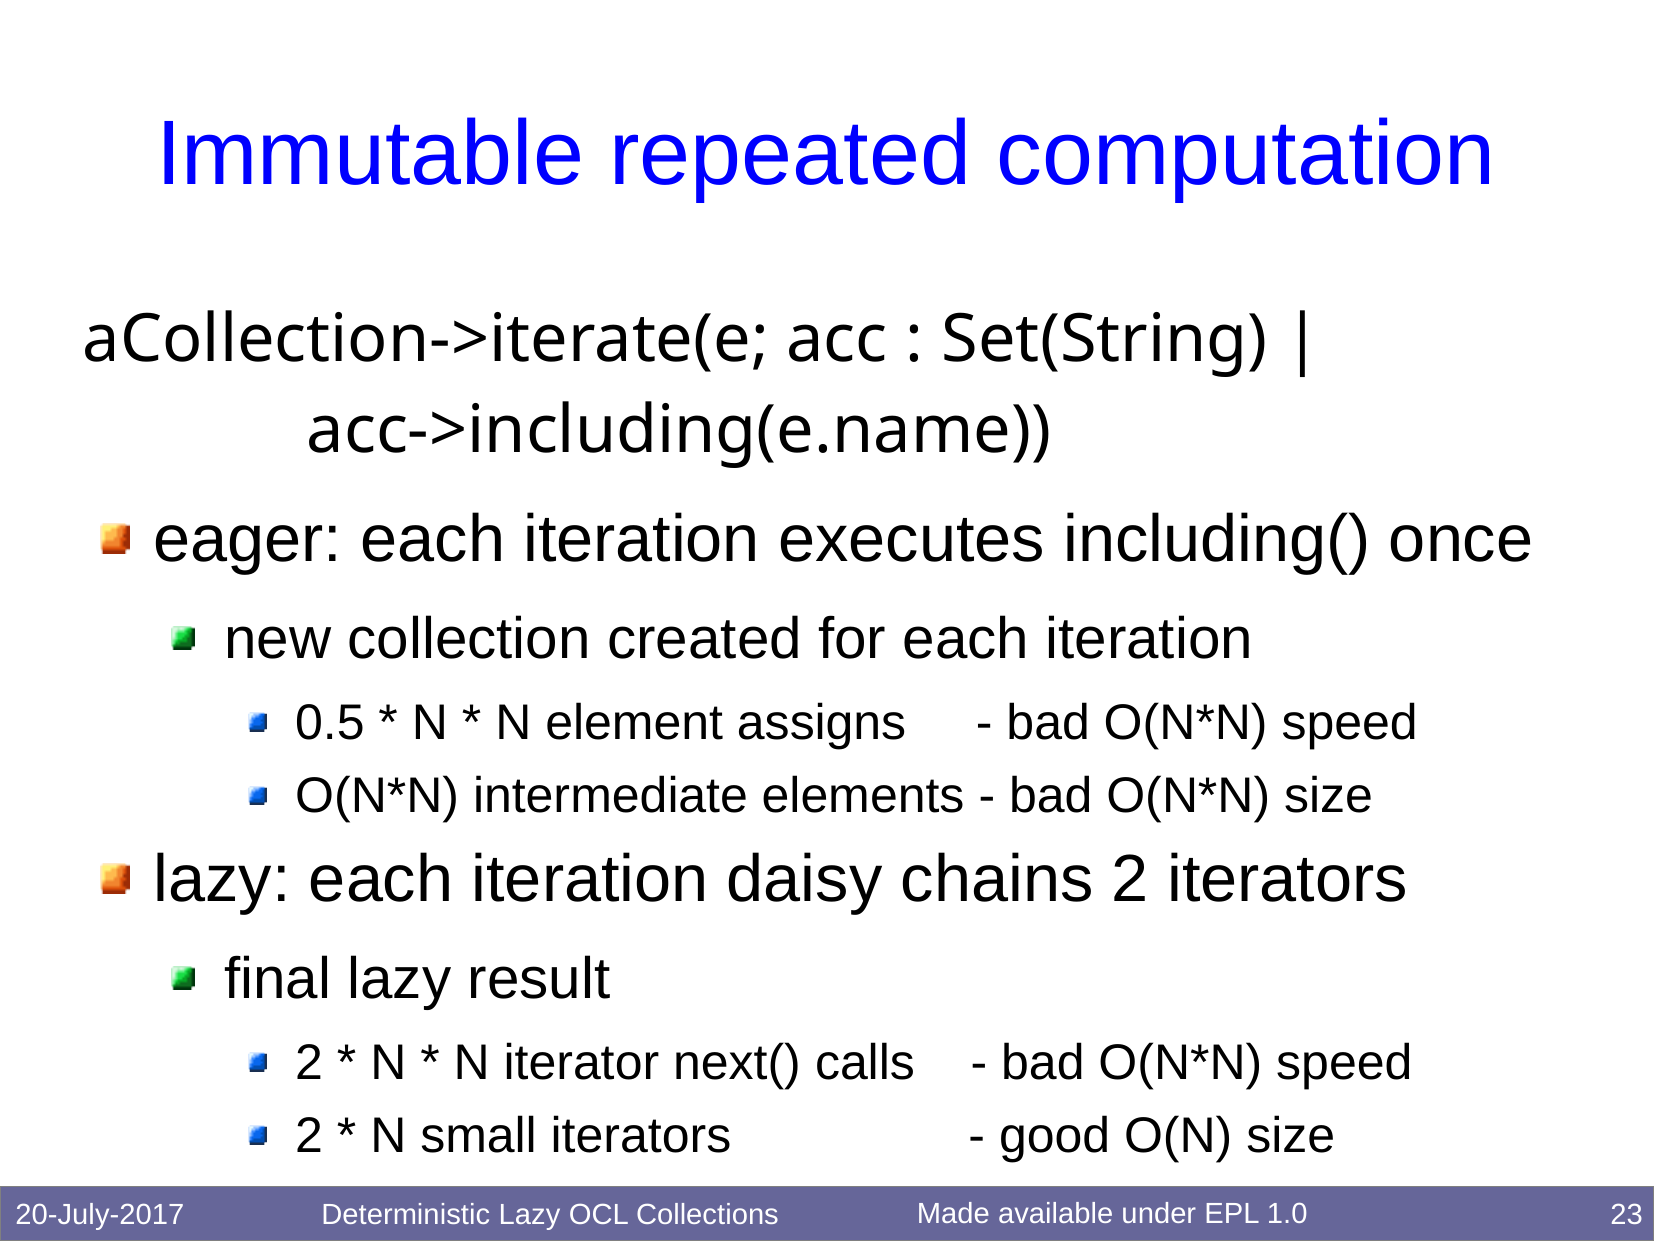

# Immutable repeated computation
aCollection->iterate(e; acc : Set(String) |
 acc->including(e.name))
eager: each iteration executes including() once
new collection created for each iteration
0.5 * N * N element assigns - bad O(N*N) speed
O(N*N) intermediate elements - bad O(N*N) size
lazy: each iteration daisy chains 2 iterators
final lazy result
2 * N * N iterator next() calls - bad O(N*N) speed
2 * N small iterators - good O(N) size
20-July-2017
Deterministic Lazy OCL Collections
23